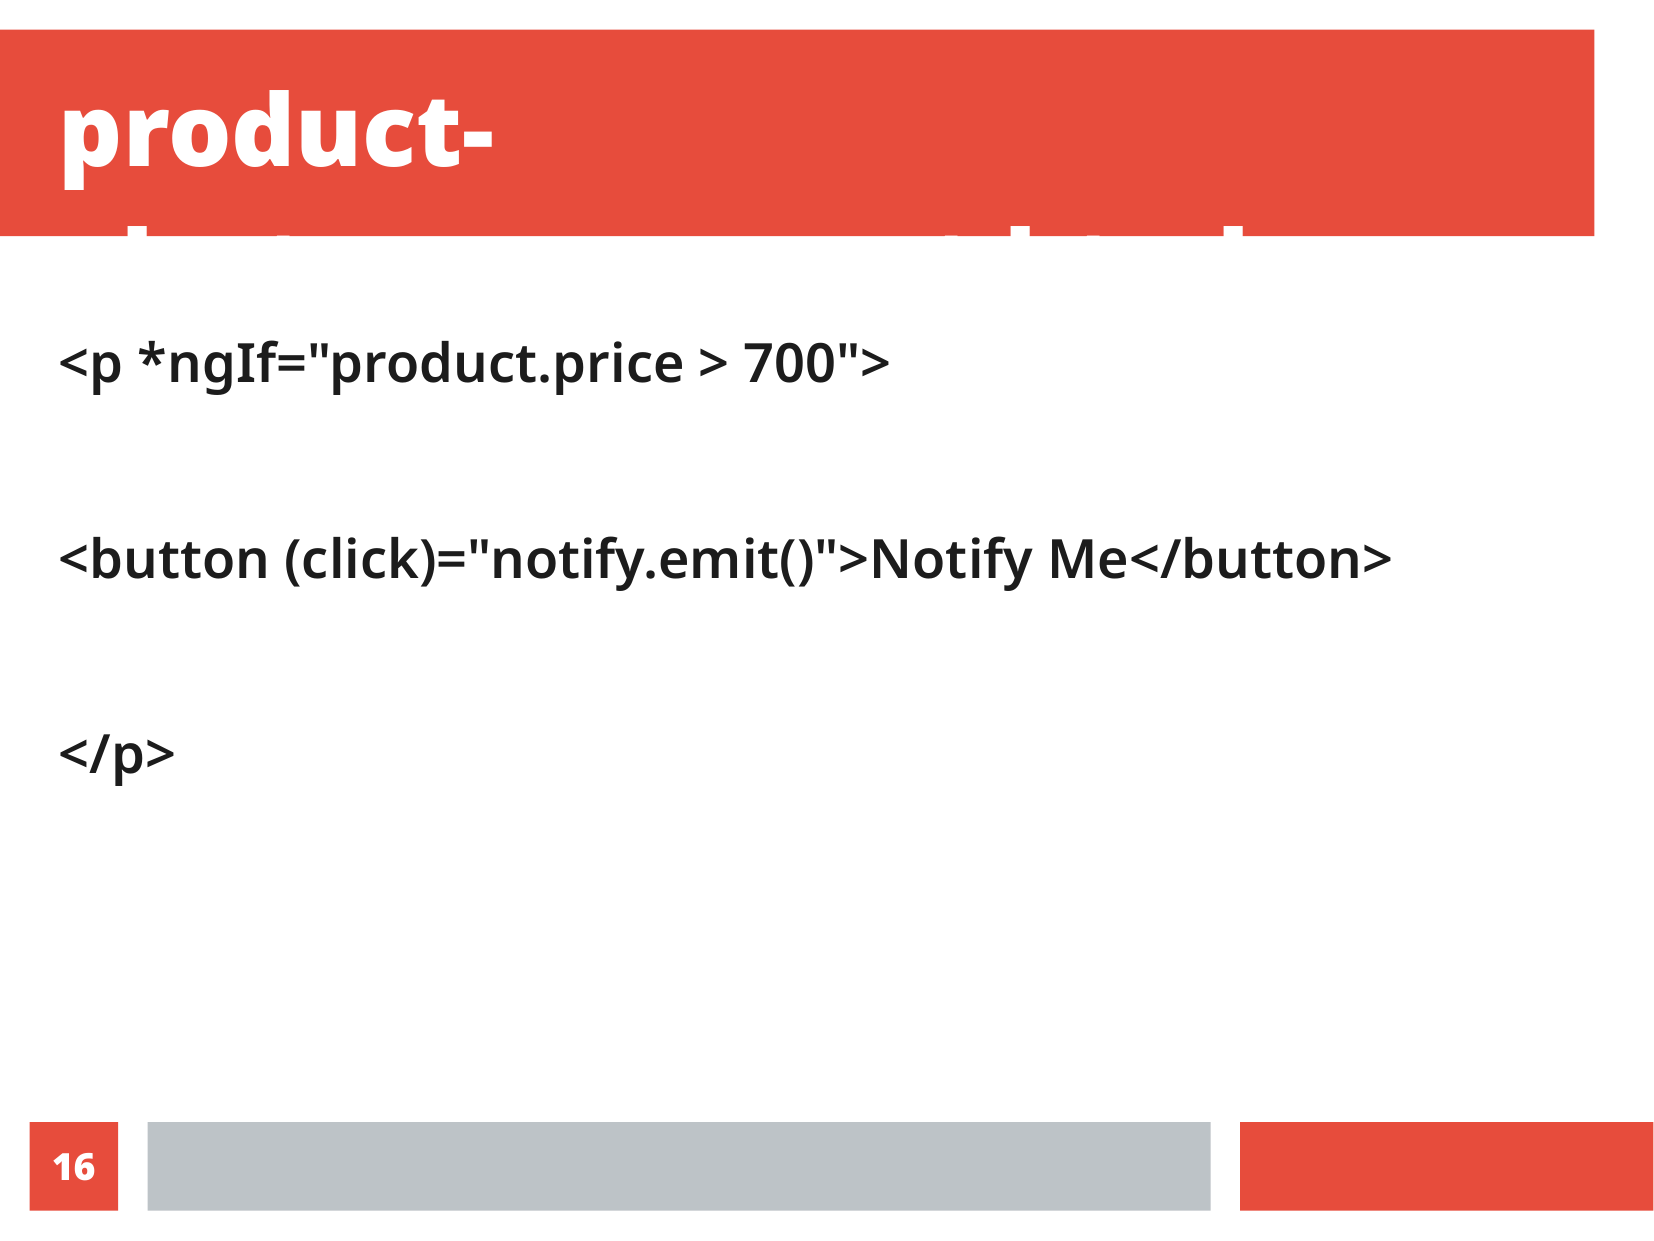

# product-alerts.component.html
<p *ngIf="product.price > 700">
<button (click)="notify.emit()">Notify Me</button>
</p>
16